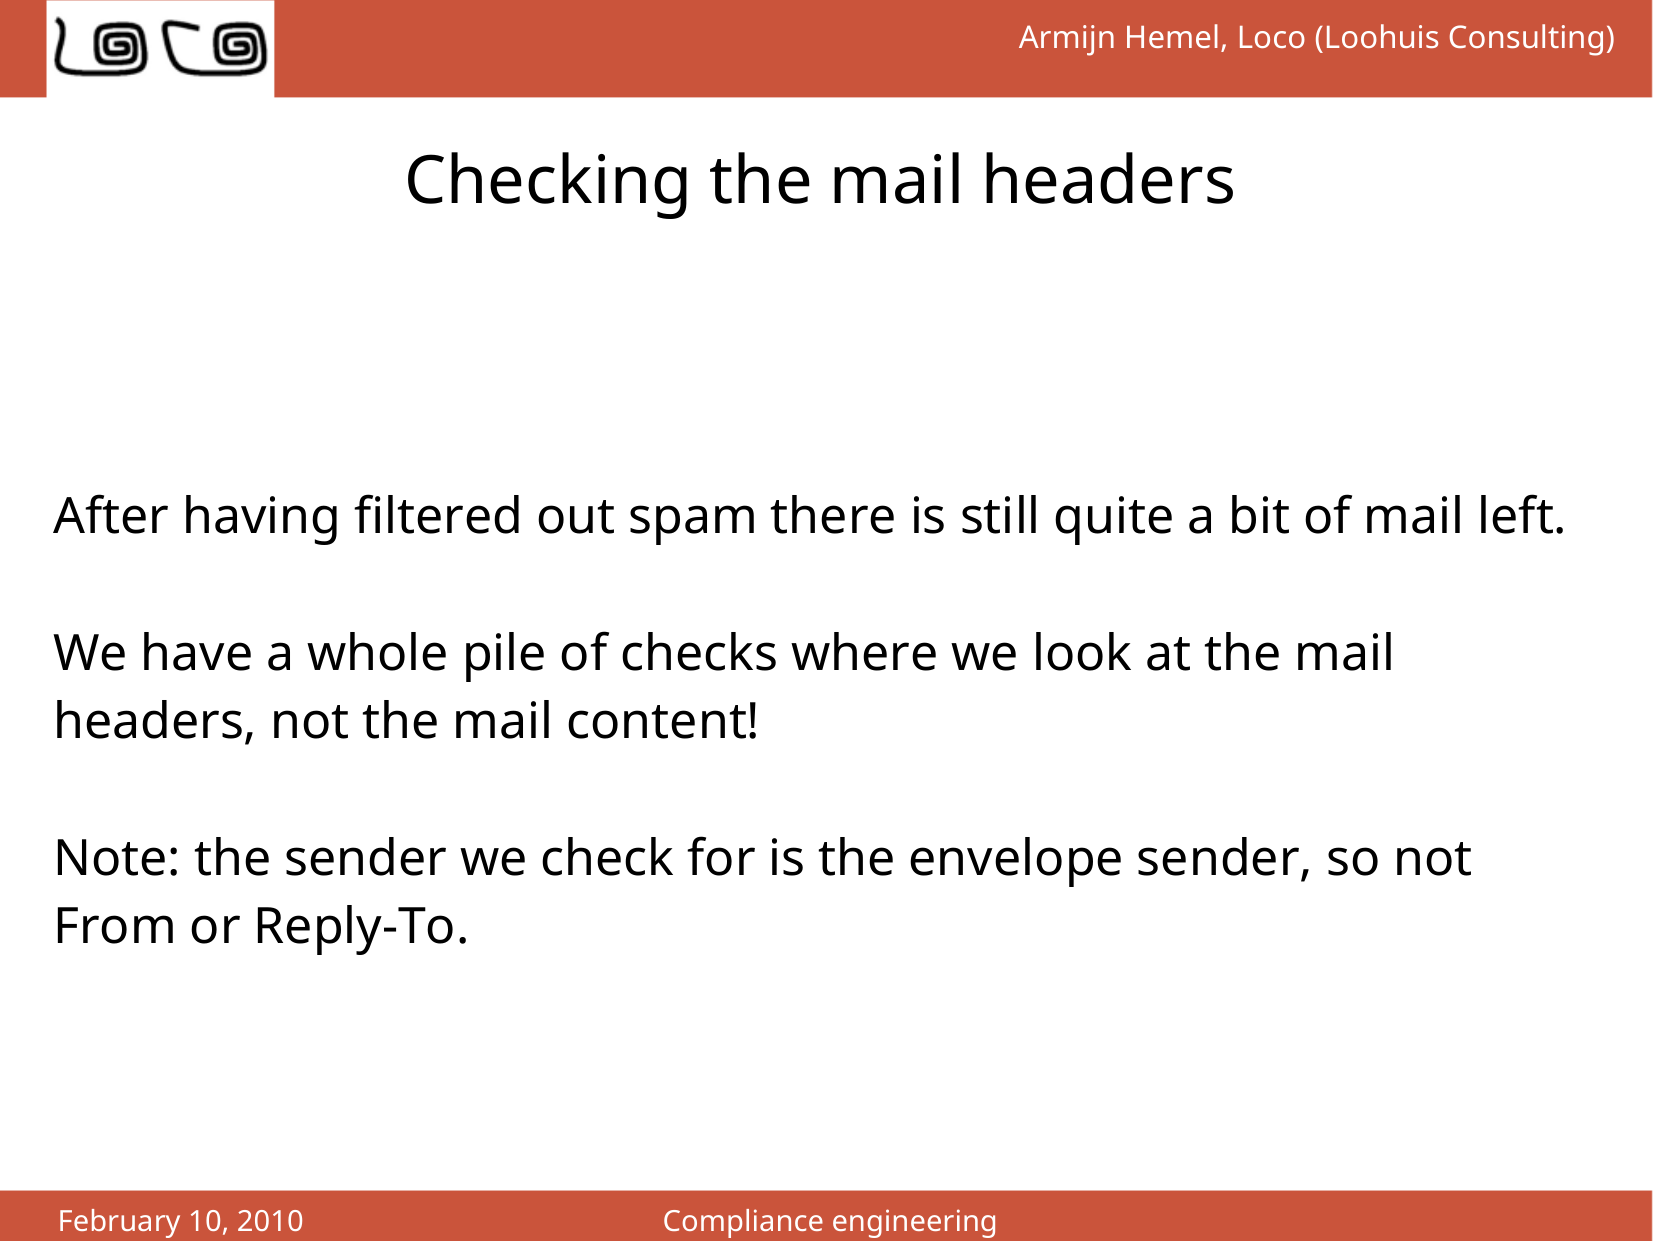

# Checking the mail headers
After having filtered out spam there is still quite a bit of mail left.
We have a whole pile of checks where we look at the mail headers, not the mail content!
Note: the sender we check for is the envelope sender, so not From or Reply-To.
Comet: practical solution or crutch?